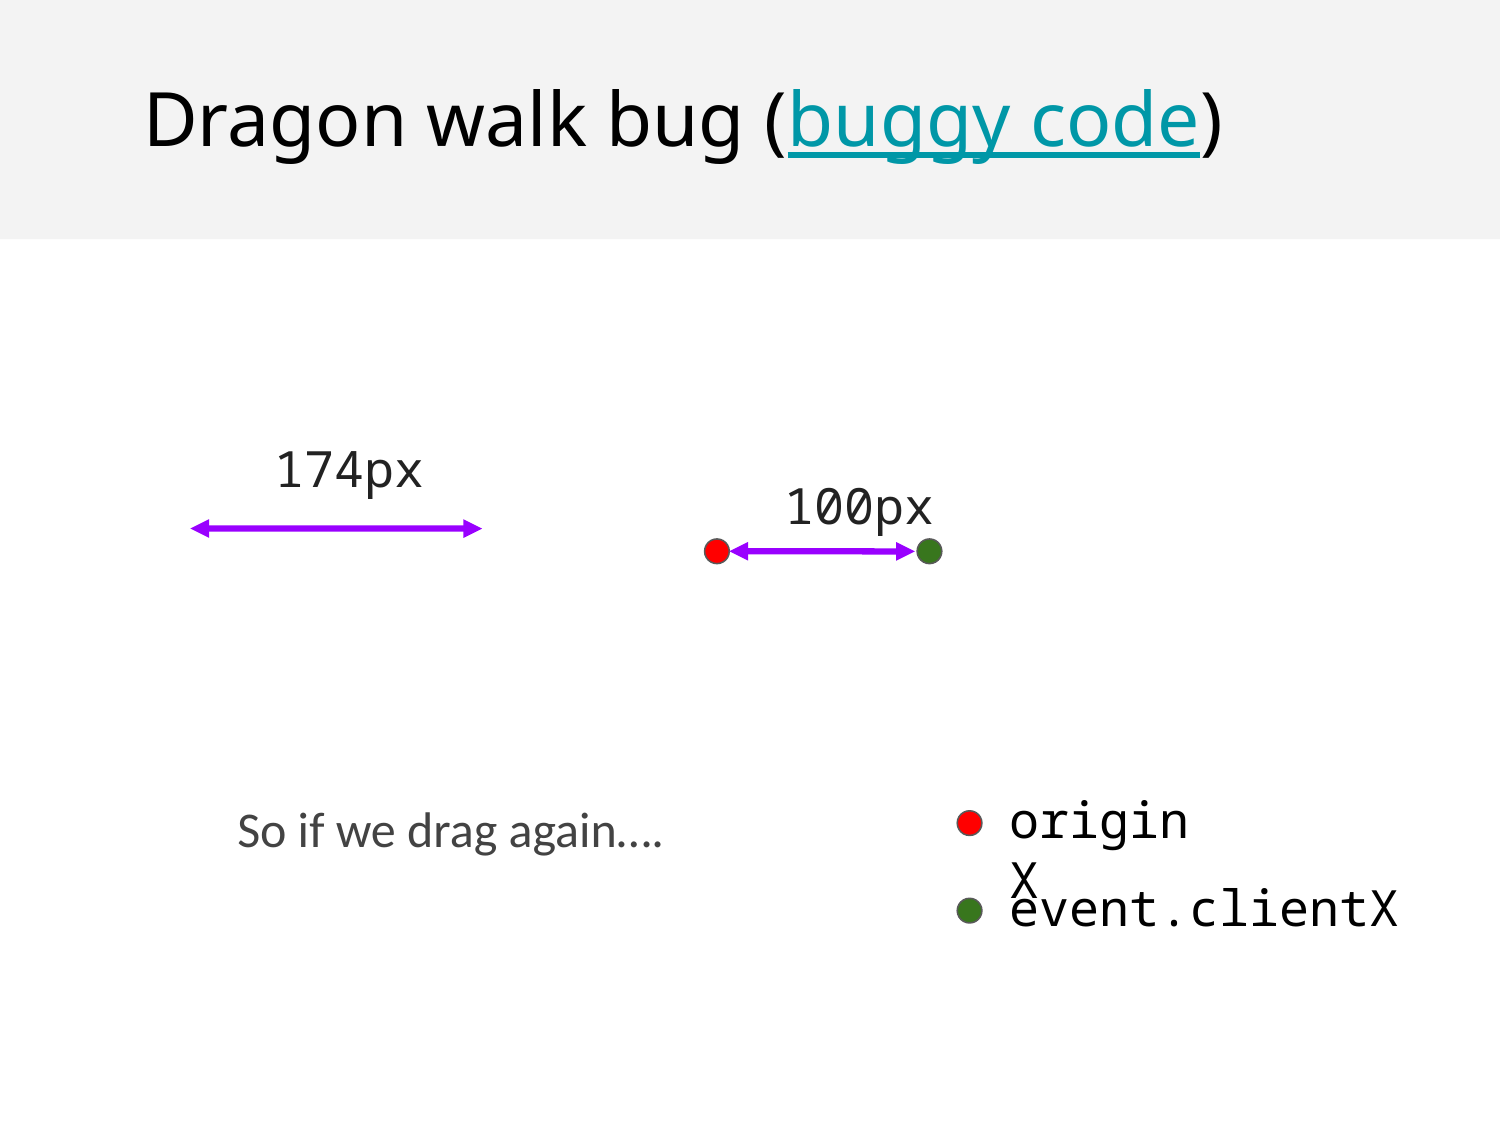

# Dragon walk bug (buggy code)
174px
100px
So if we drag again….
originX
event.clientX